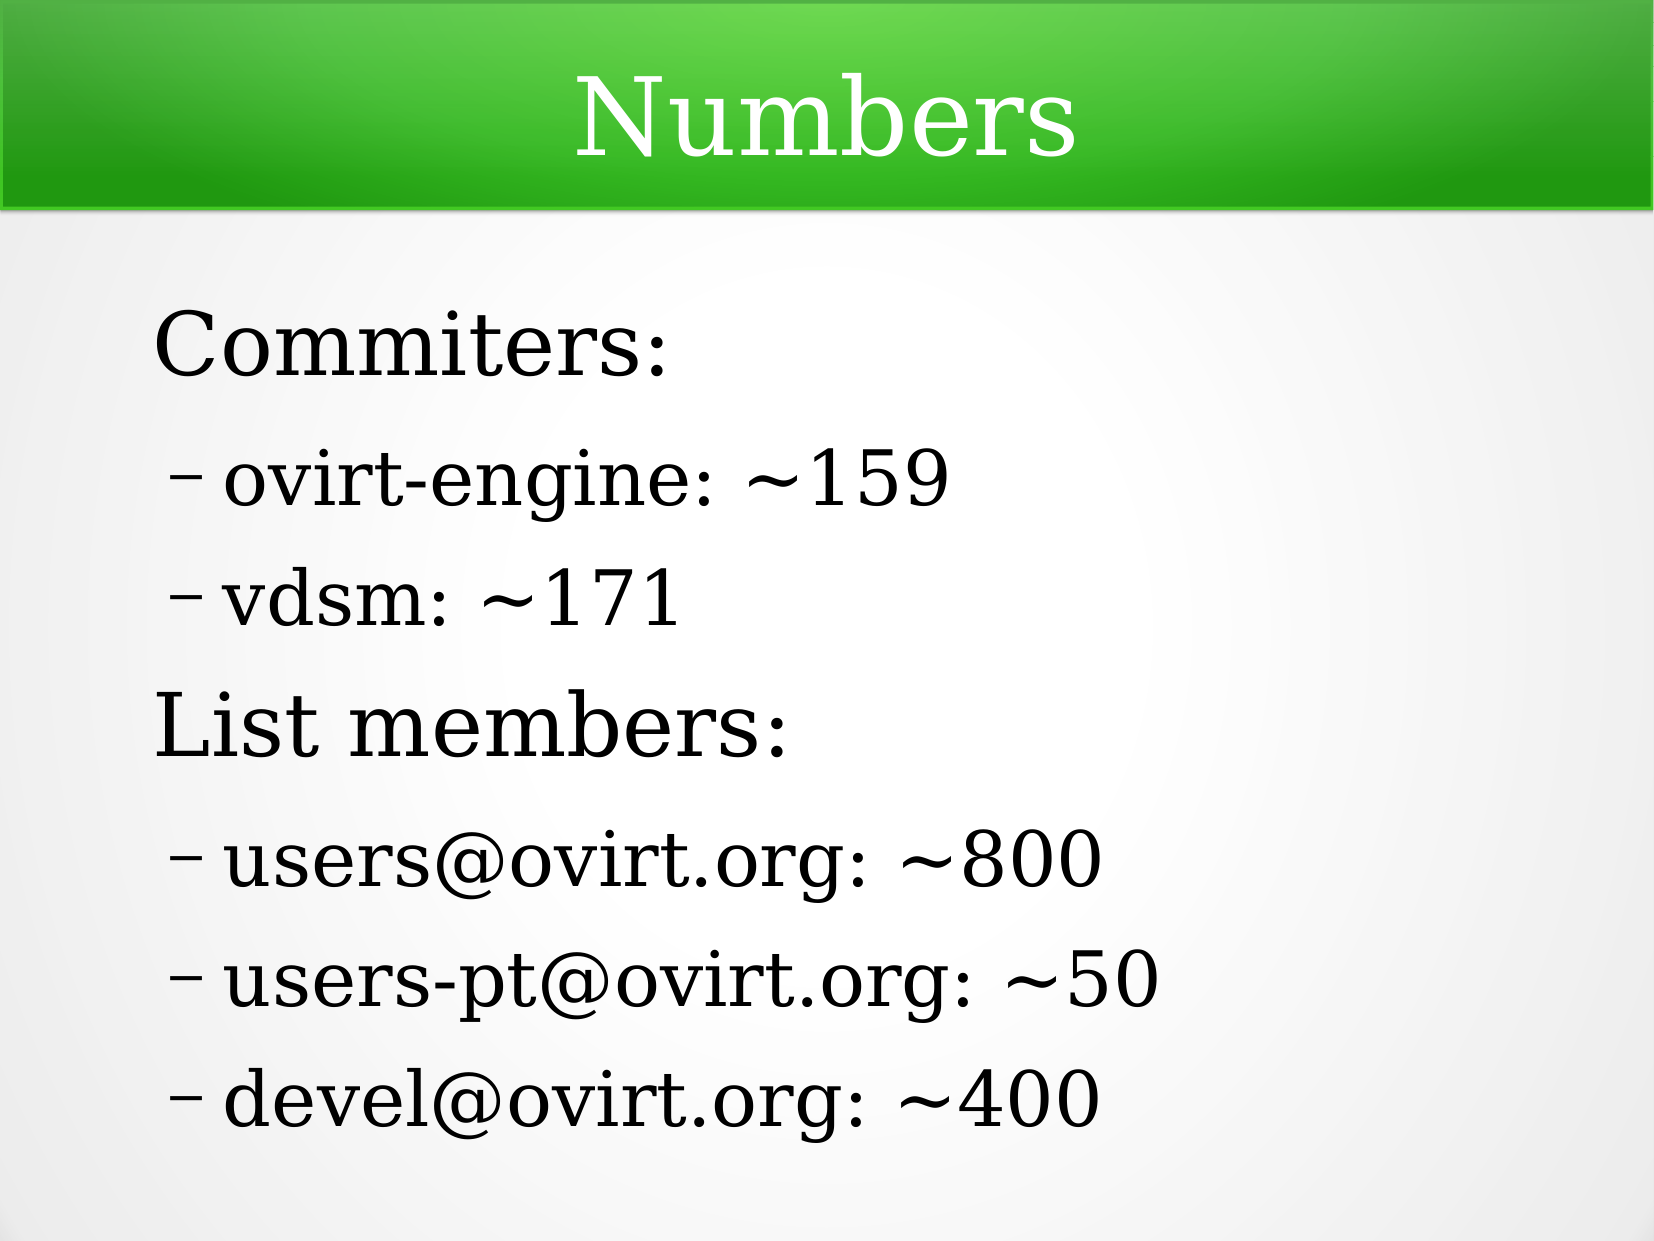

# Numbers
Commiters:
ovirt-engine: ~159
vdsm: ~171
List members:
users@ovirt.org: ~800
users-pt@ovirt.org: ~50
devel@ovirt.org: ~400